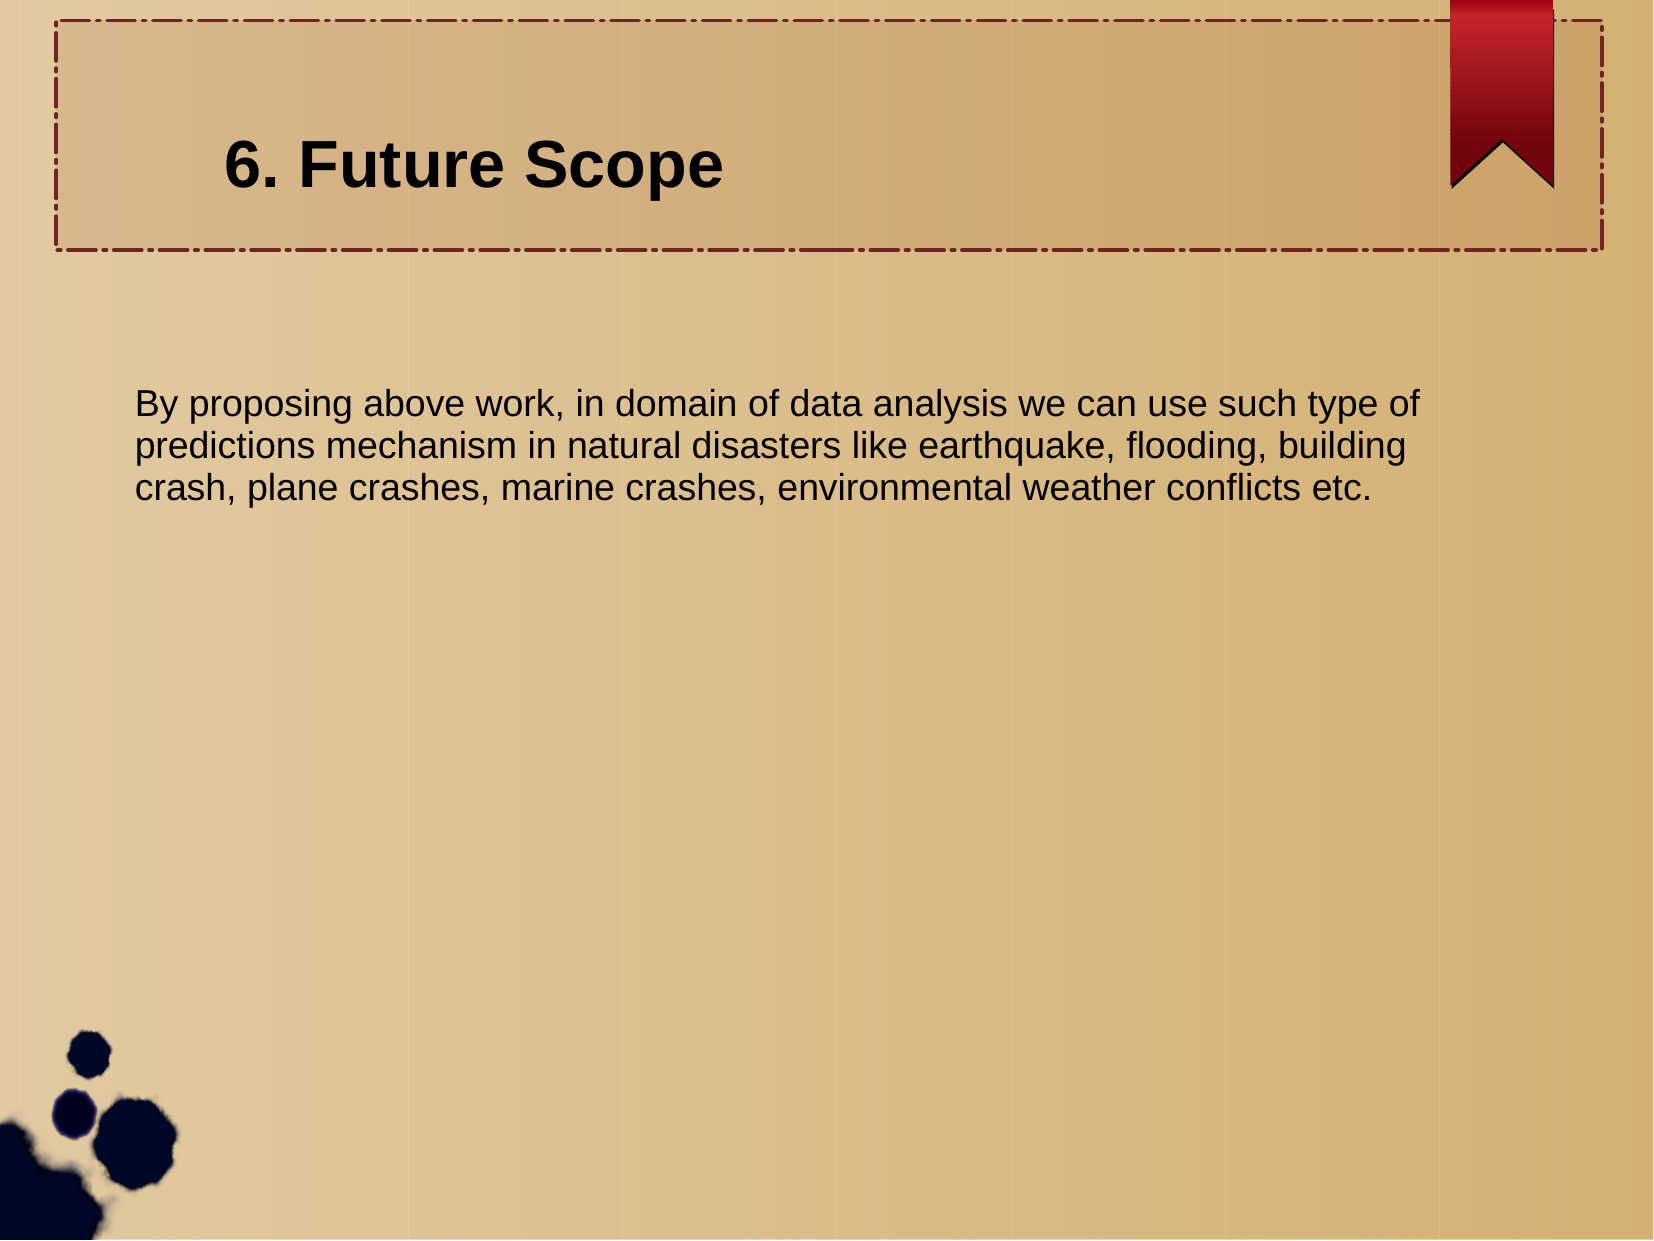

6. Future Scope
By proposing above work, in domain of data analysis we can use such type of
predictions mechanism in natural disasters like earthquake, flooding, building
crash, plane crashes, marine crashes, environmental weather conflicts etc.